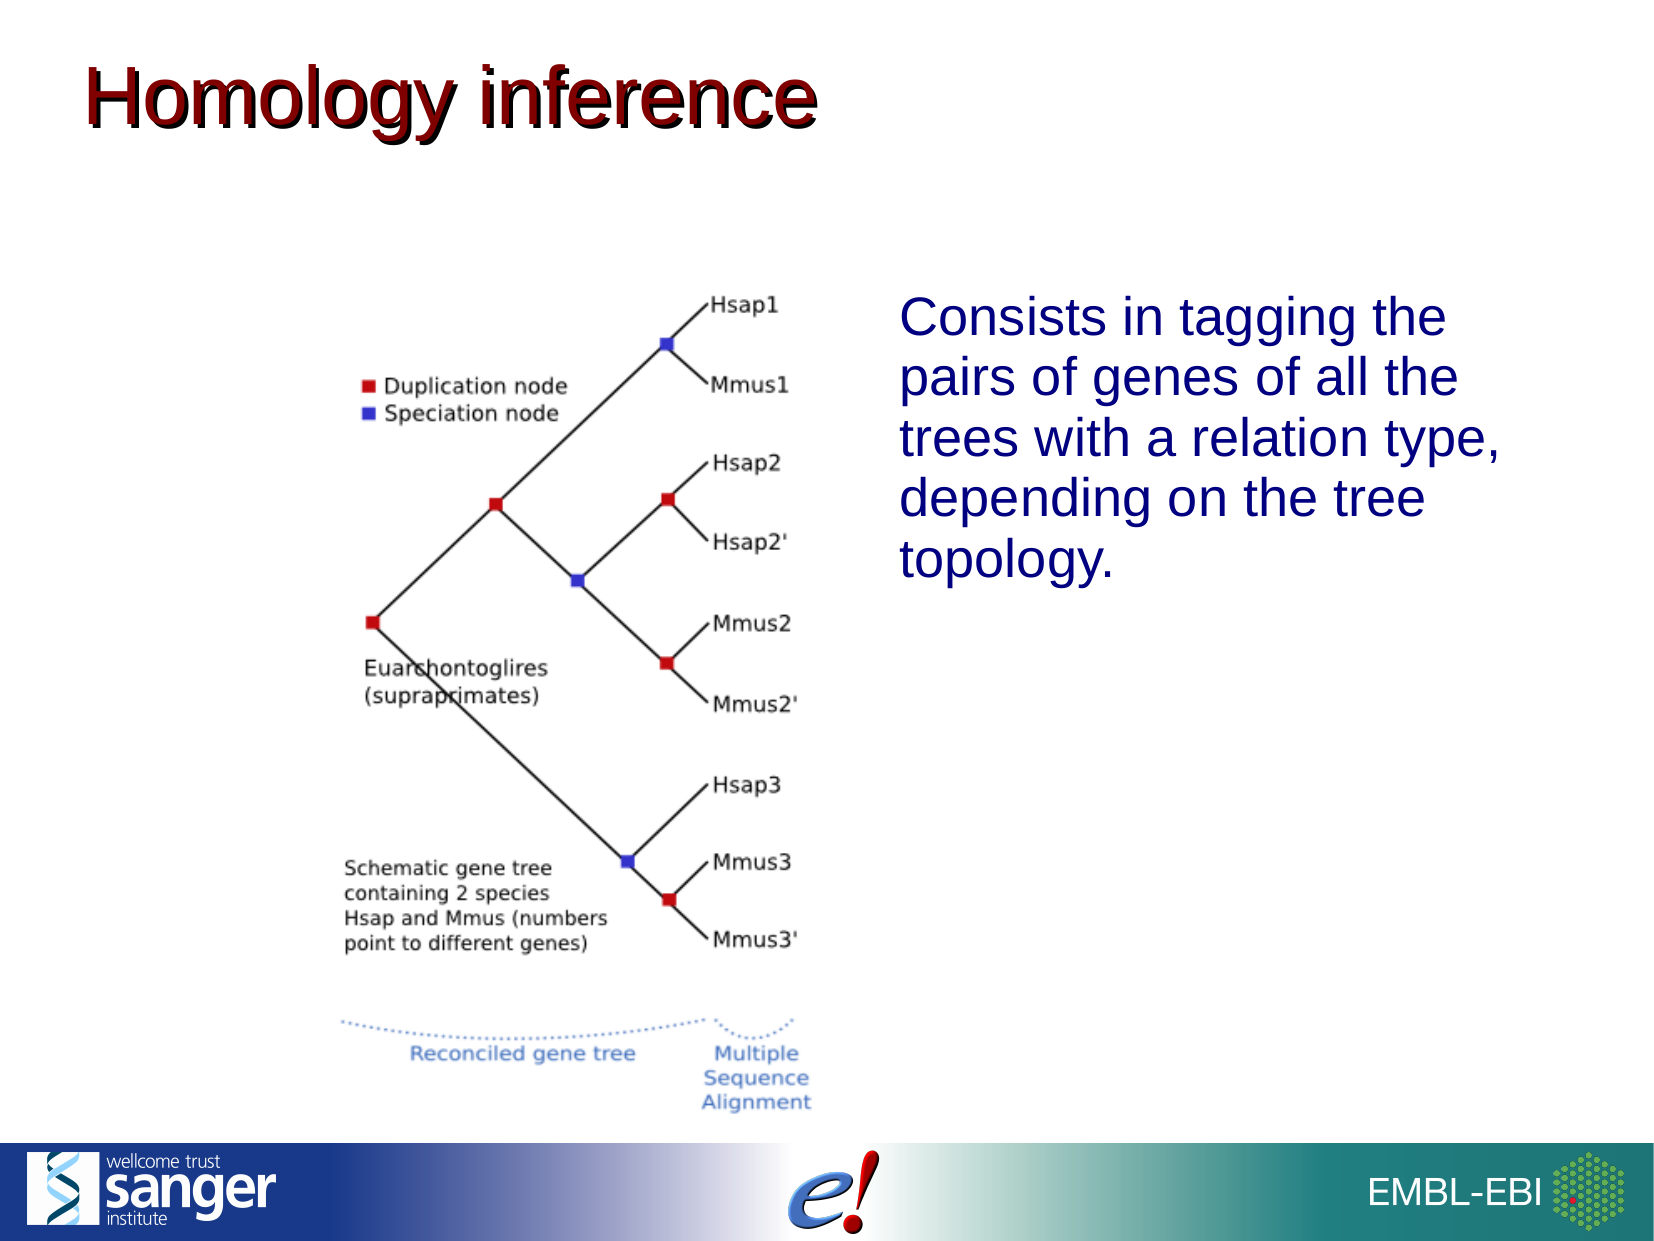

# Homology inference
Consists in tagging the pairs of genes of all the trees with a relation type, depending on the tree topology.